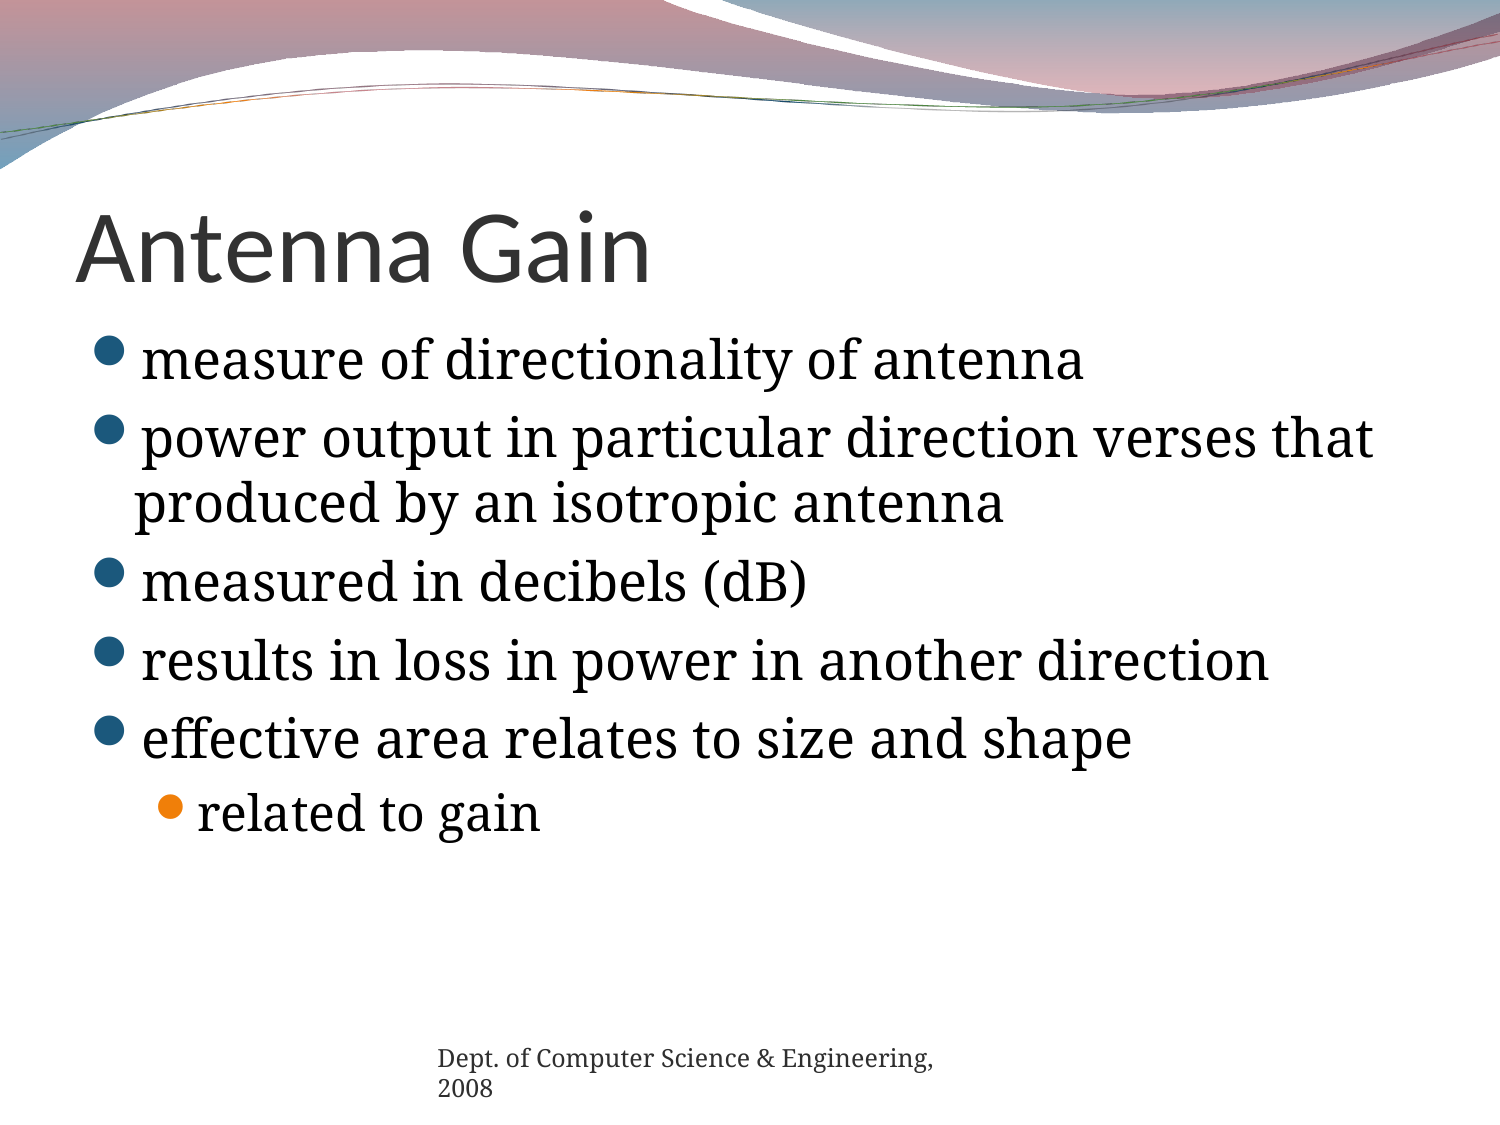

# Antenna Gain
measure of directionality of antenna
power output in particular direction verses that produced by an isotropic antenna
measured in decibels (dB)
results in loss in power in another direction
effective area relates to size and shape
related to gain
Dept. of Computer Science & Engineering, 2008